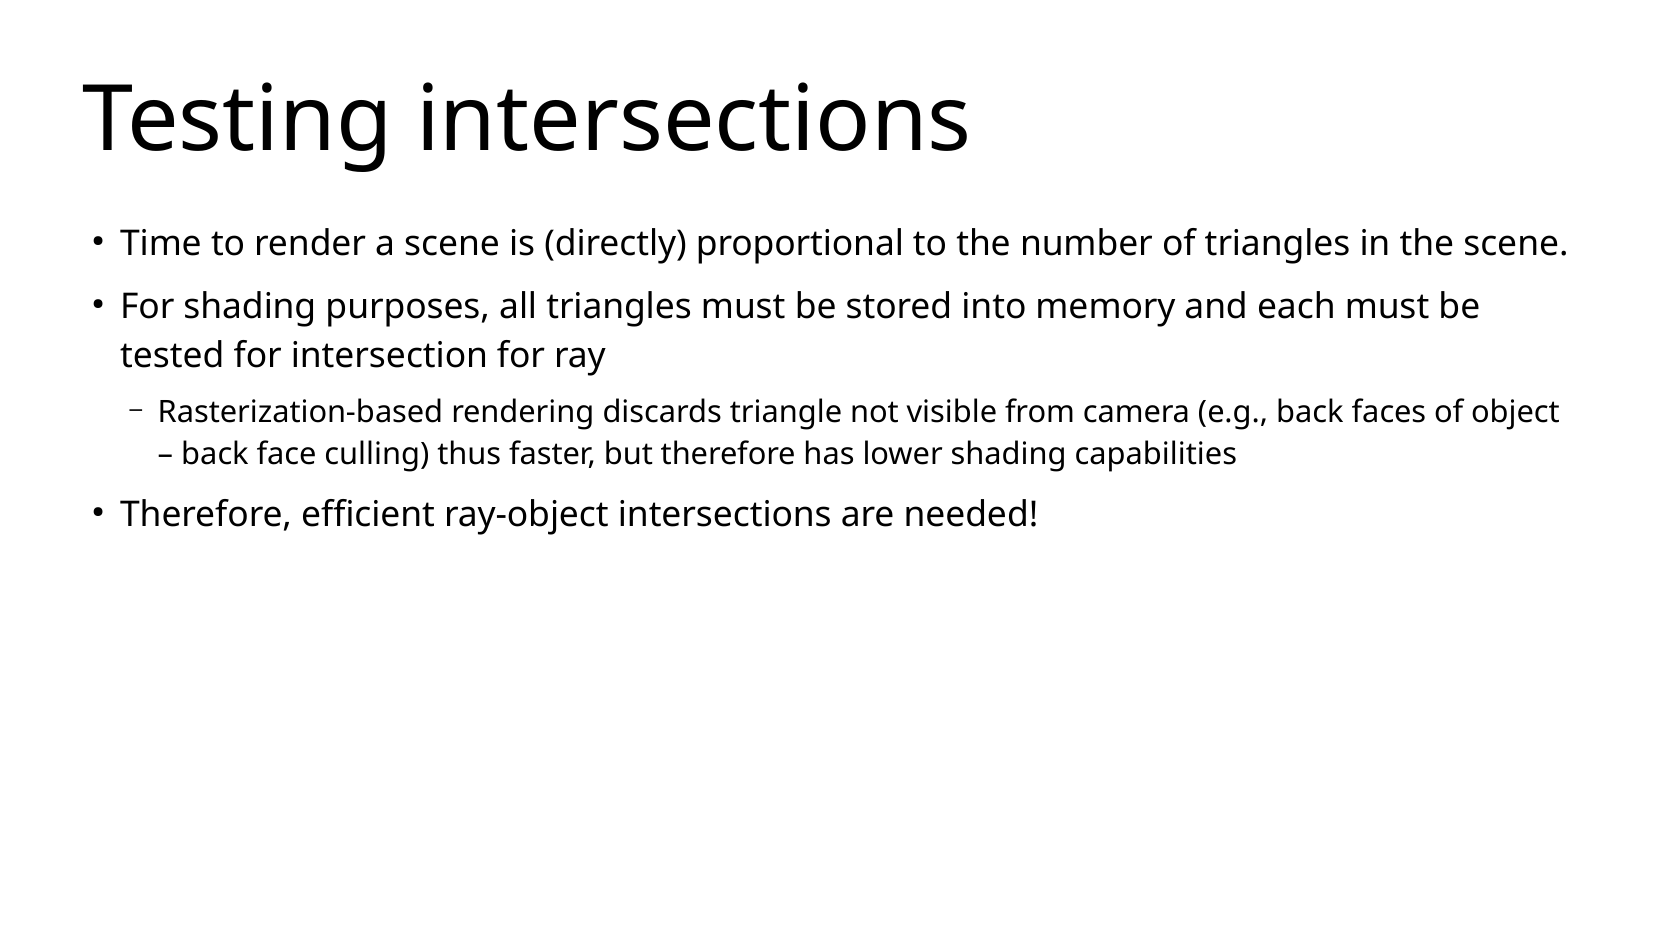

# Testing intersections
Time to render a scene is (directly) proportional to the number of triangles in the scene.
For shading purposes, all triangles must be stored into memory and each must be tested for intersection for ray
Rasterization-based rendering discards triangle not visible from camera (e.g., back faces of object – back face culling) thus faster, but therefore has lower shading capabilities
Therefore, efficient ray-object intersections are needed!